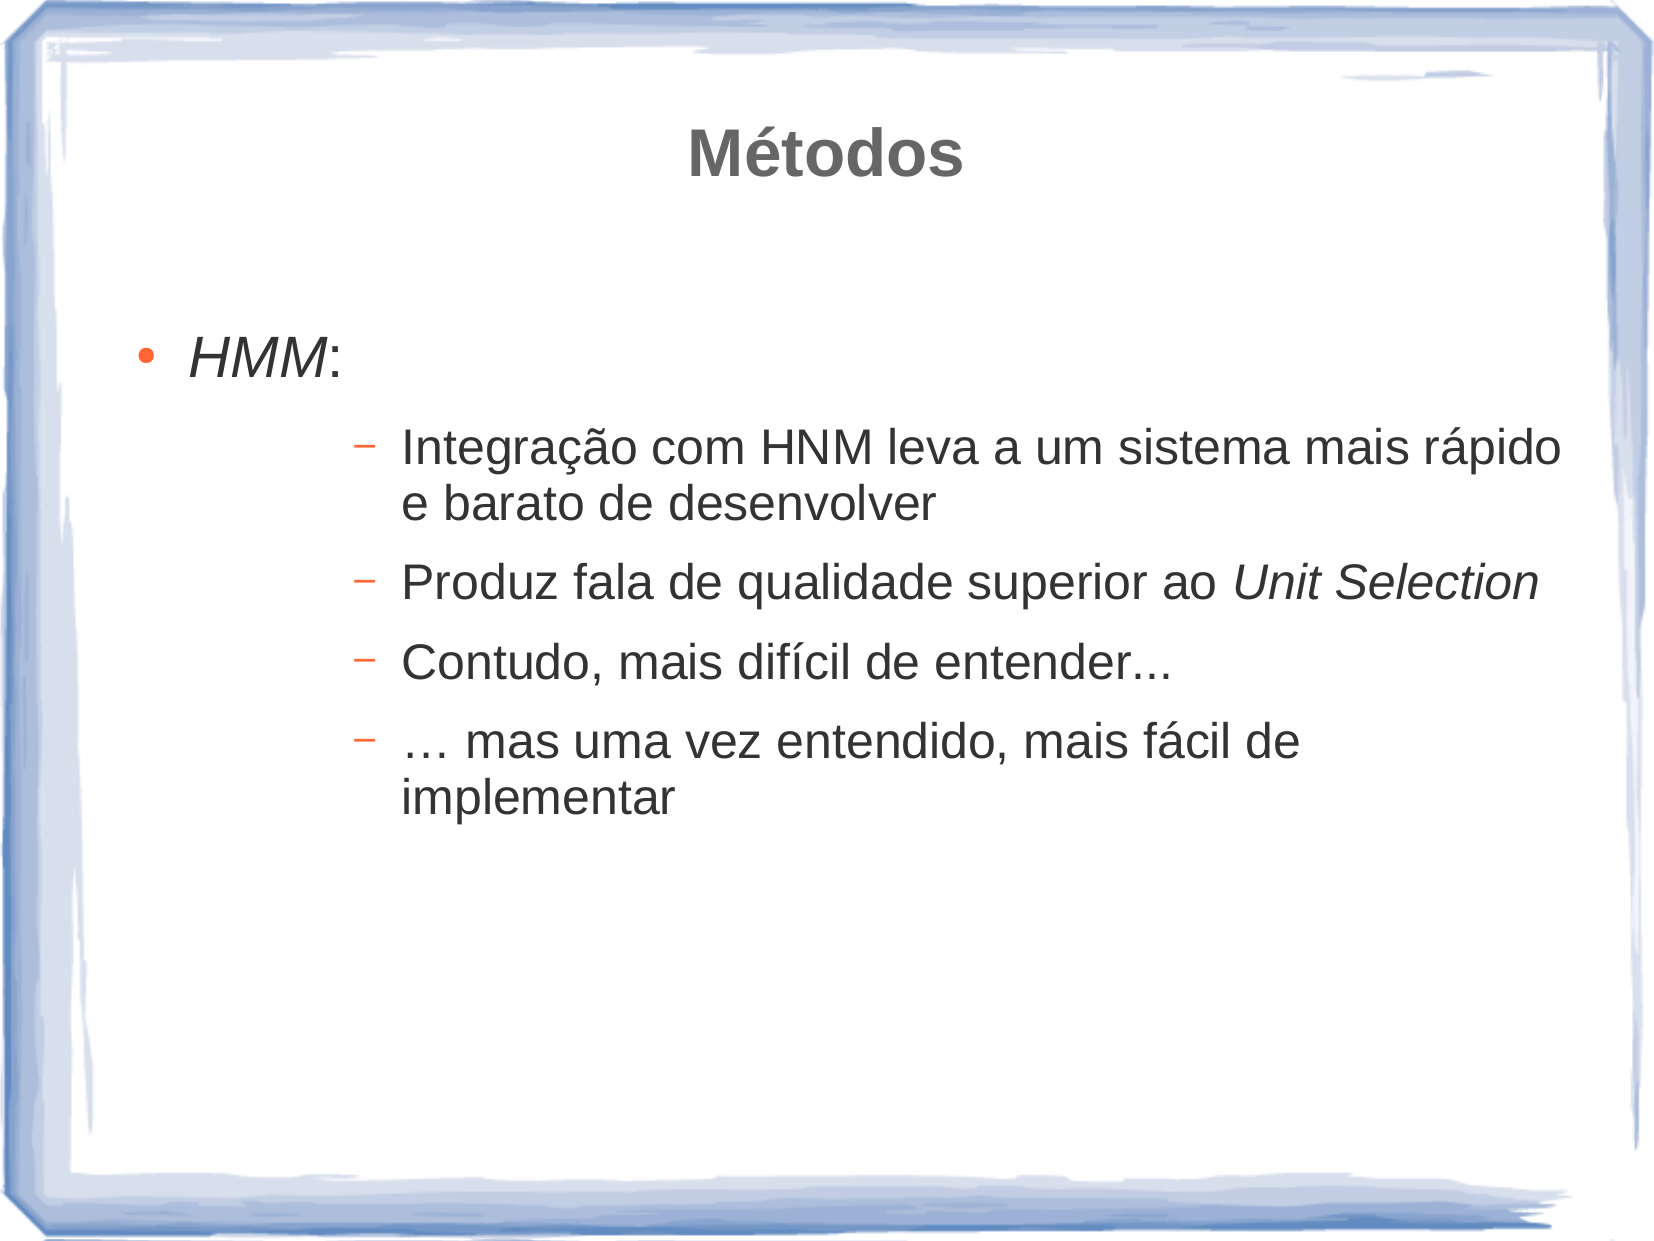

# Métodos
HMM:
Integração com HNM leva a um sistema mais rápido e barato de desenvolver
Produz fala de qualidade superior ao Unit Selection
Contudo, mais difícil de entender...
… mas uma vez entendido, mais fácil de implementar